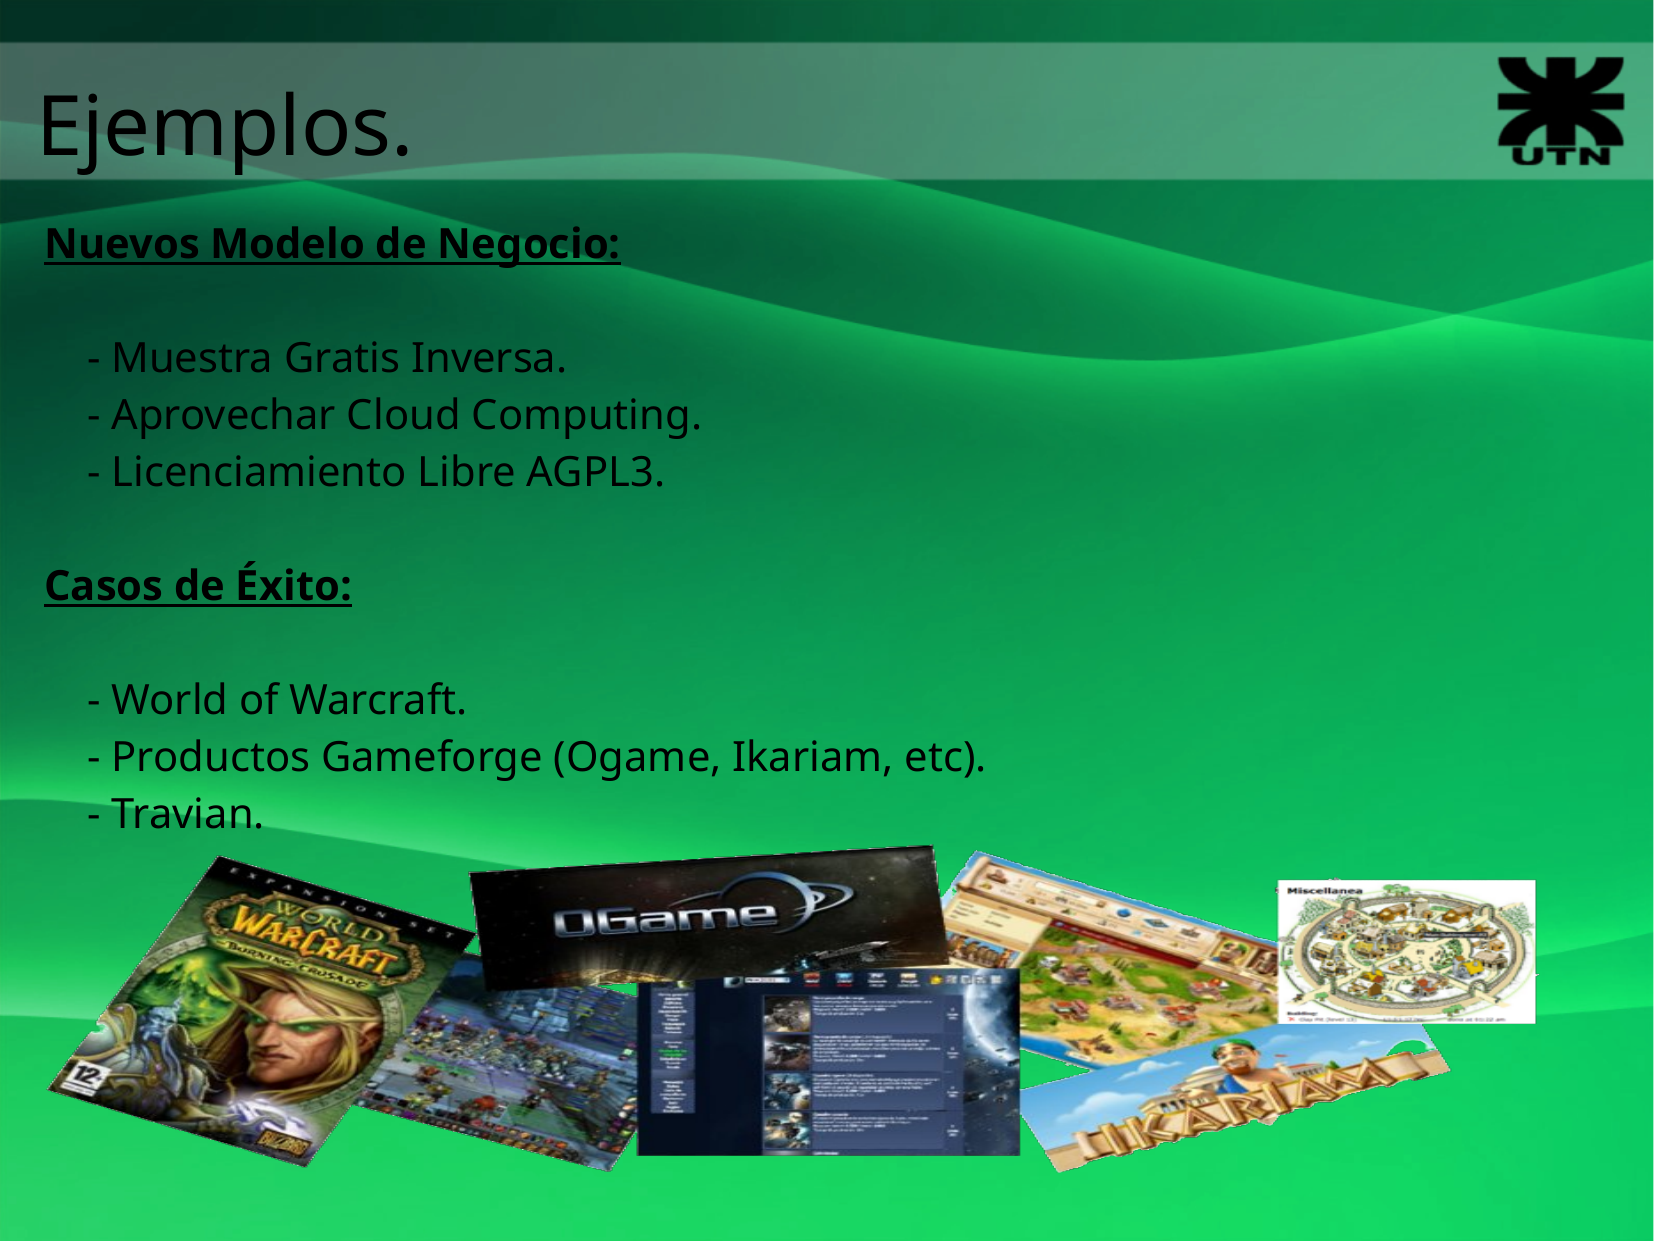

Ejemplos.
Nuevos Modelo de Negocio:
 - Muestra Gratis Inversa.
 - Aprovechar Cloud Computing.
 - Licenciamiento Libre AGPL3.
Casos de Éxito:
 - World of Warcraft.
 - Productos Gameforge (Ogame, Ikariam, etc).
 - Travian.